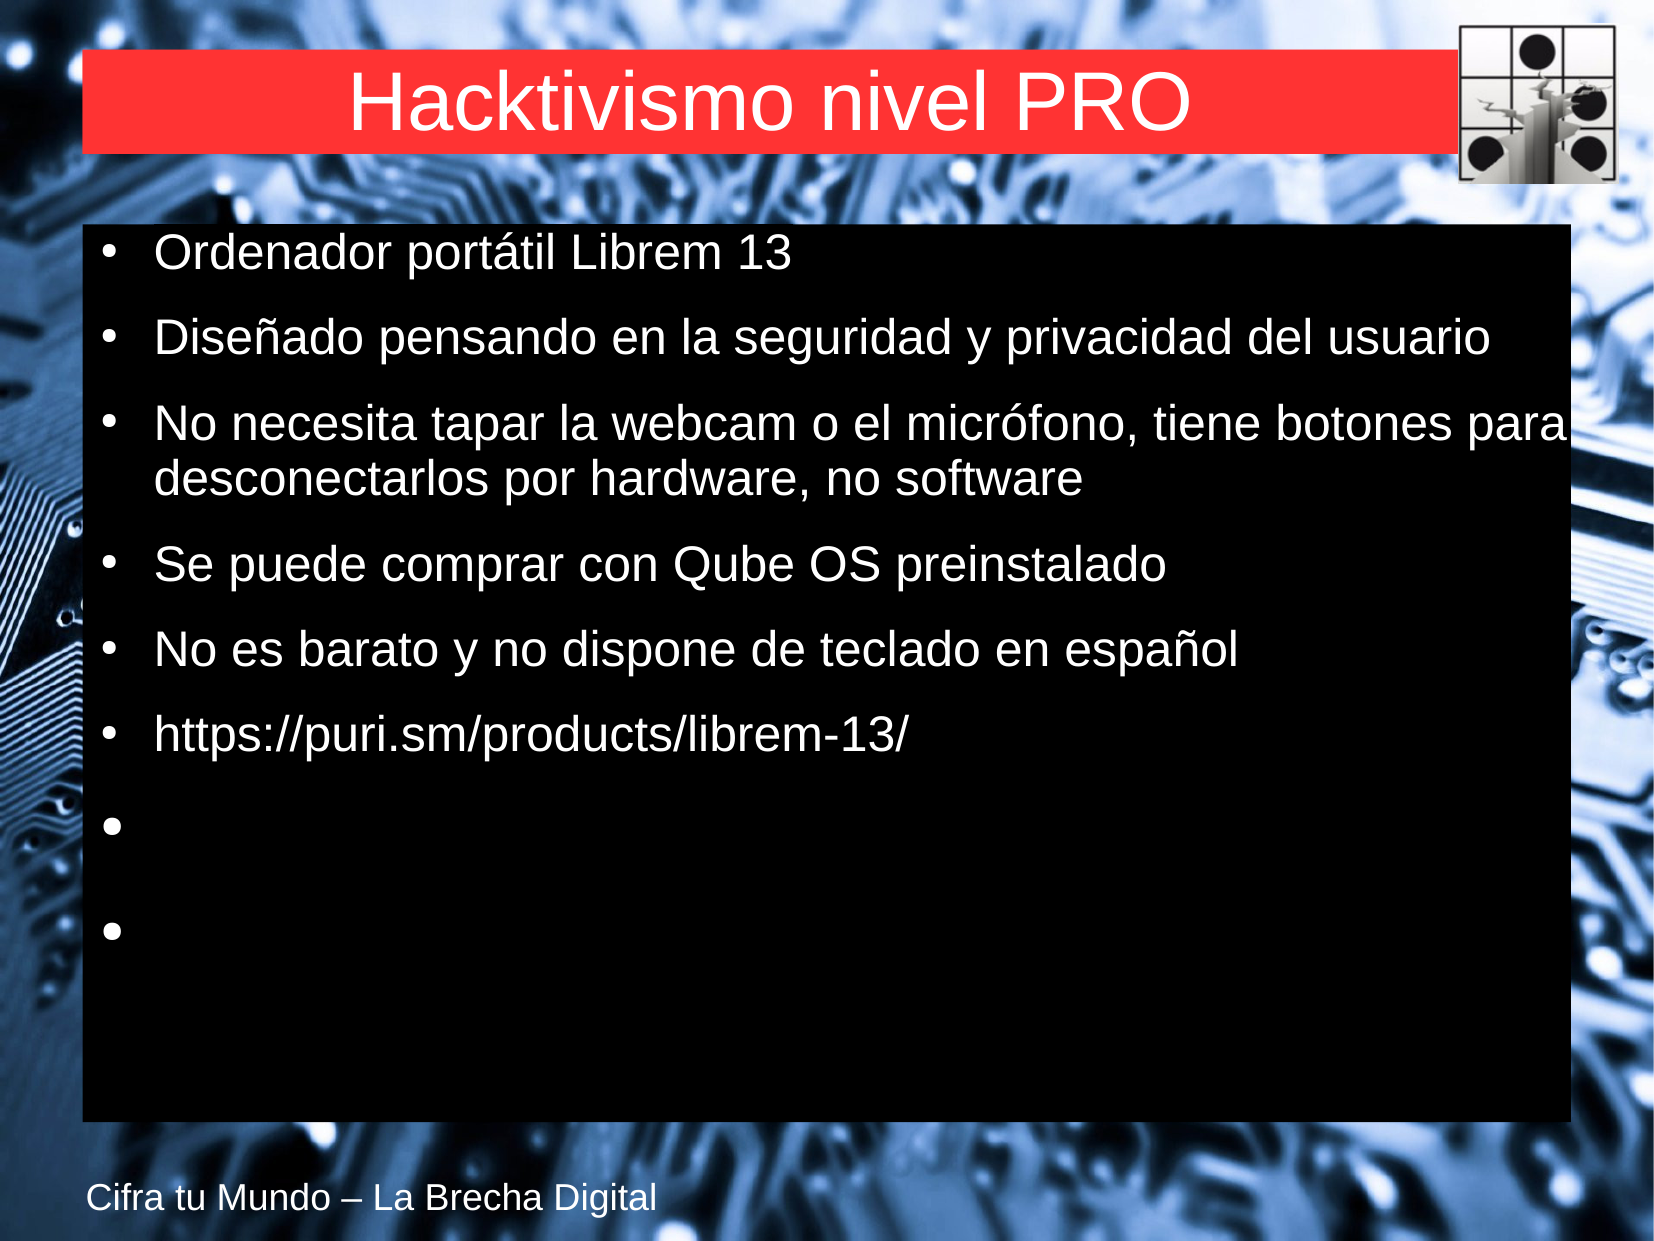

Tráfico de datos seguro con Tor y/o VPN
Hacktivismo nivel PRO
# Ordenador portátil Librem 13
Diseñado pensando en la seguridad y privacidad del usuario
No necesita tapar la webcam o el micrófono, tiene botones para desconectarlos por hardware, no software
Se puede comprar con Qube OS preinstalado
No es barato y no dispone de teclado en español
https://puri.sm/products/librem-13/
Cifra tu Mundo – La Brecha Digital